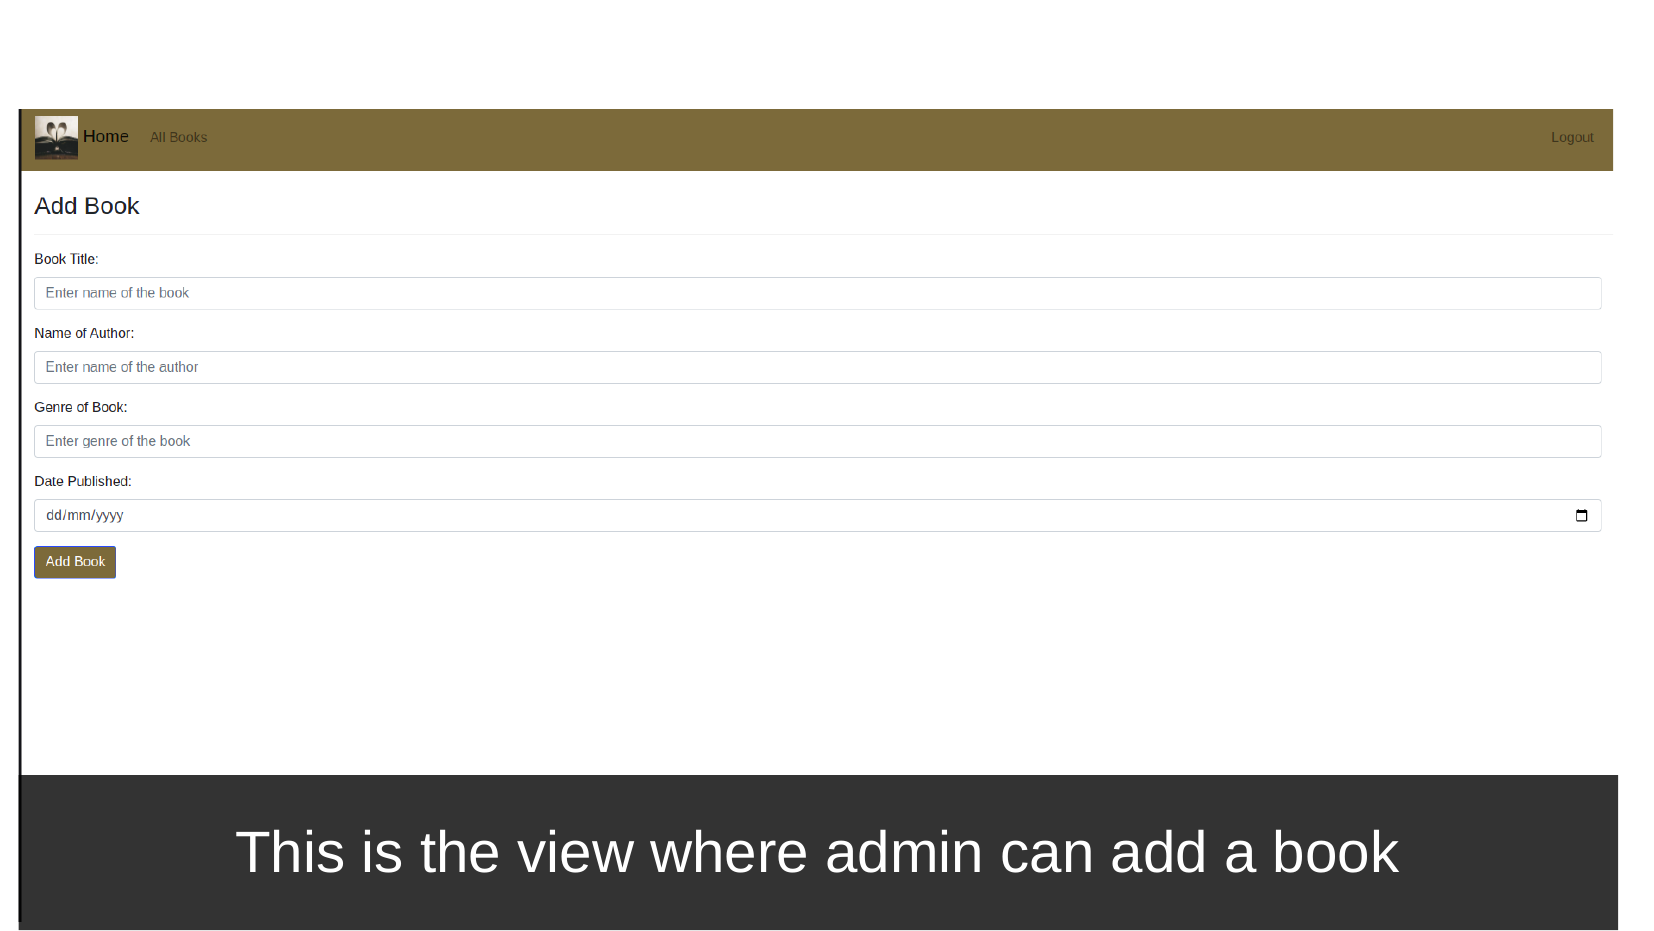

# This is the view where admin can add a book